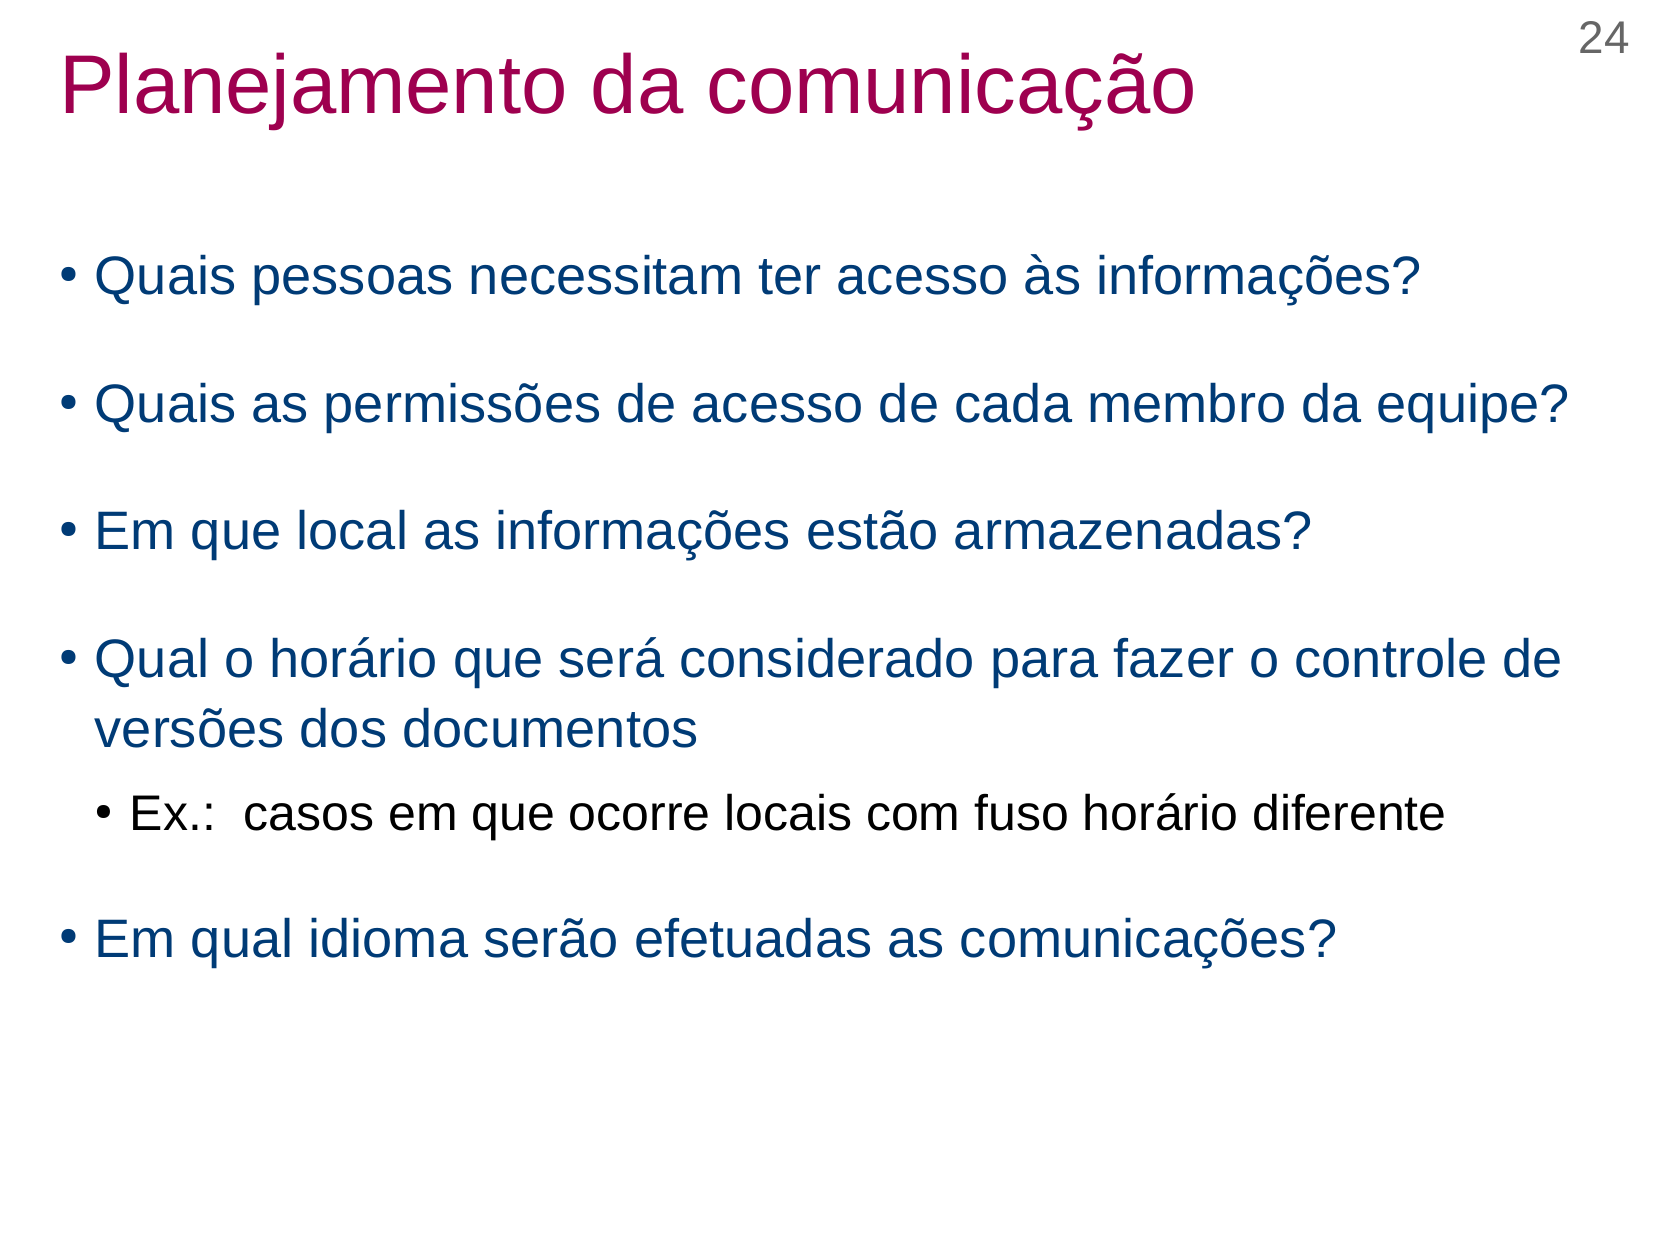

24
# Planejamento da comunicação
Quais pessoas necessitam ter acesso às informações?
Quais as permissões de acesso de cada membro da equipe?
Em que local as informações estão armazenadas?
Qual o horário que será considerado para fazer o controle de versões dos documentos
Ex.: casos em que ocorre locais com fuso horário diferente
Em qual idioma serão efetuadas as comunicações?